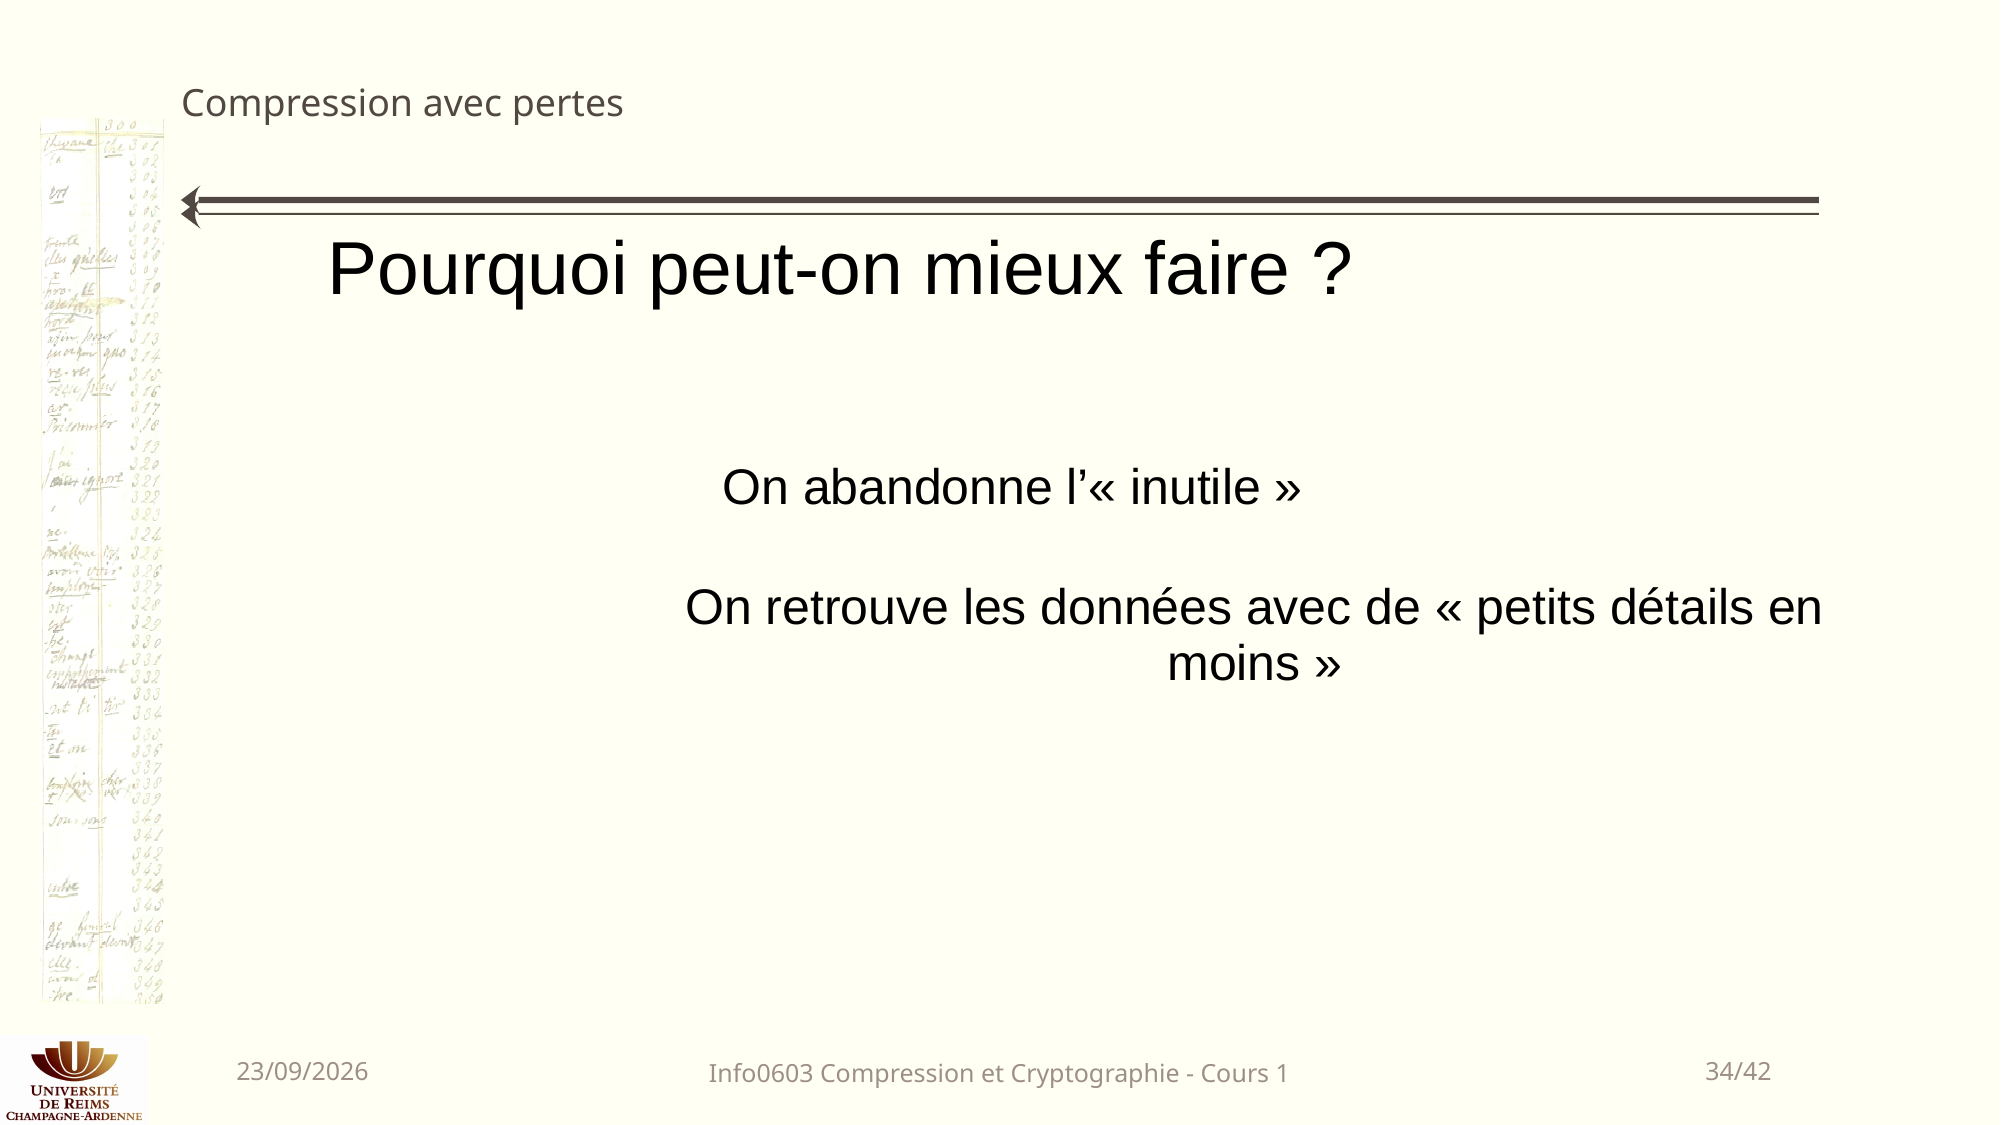

# Compression avec pertes
Pourquoi peut-on mieux faire ?
On abandonne l’« inutile »
On retrouve les données avec de « petits détails en moins »